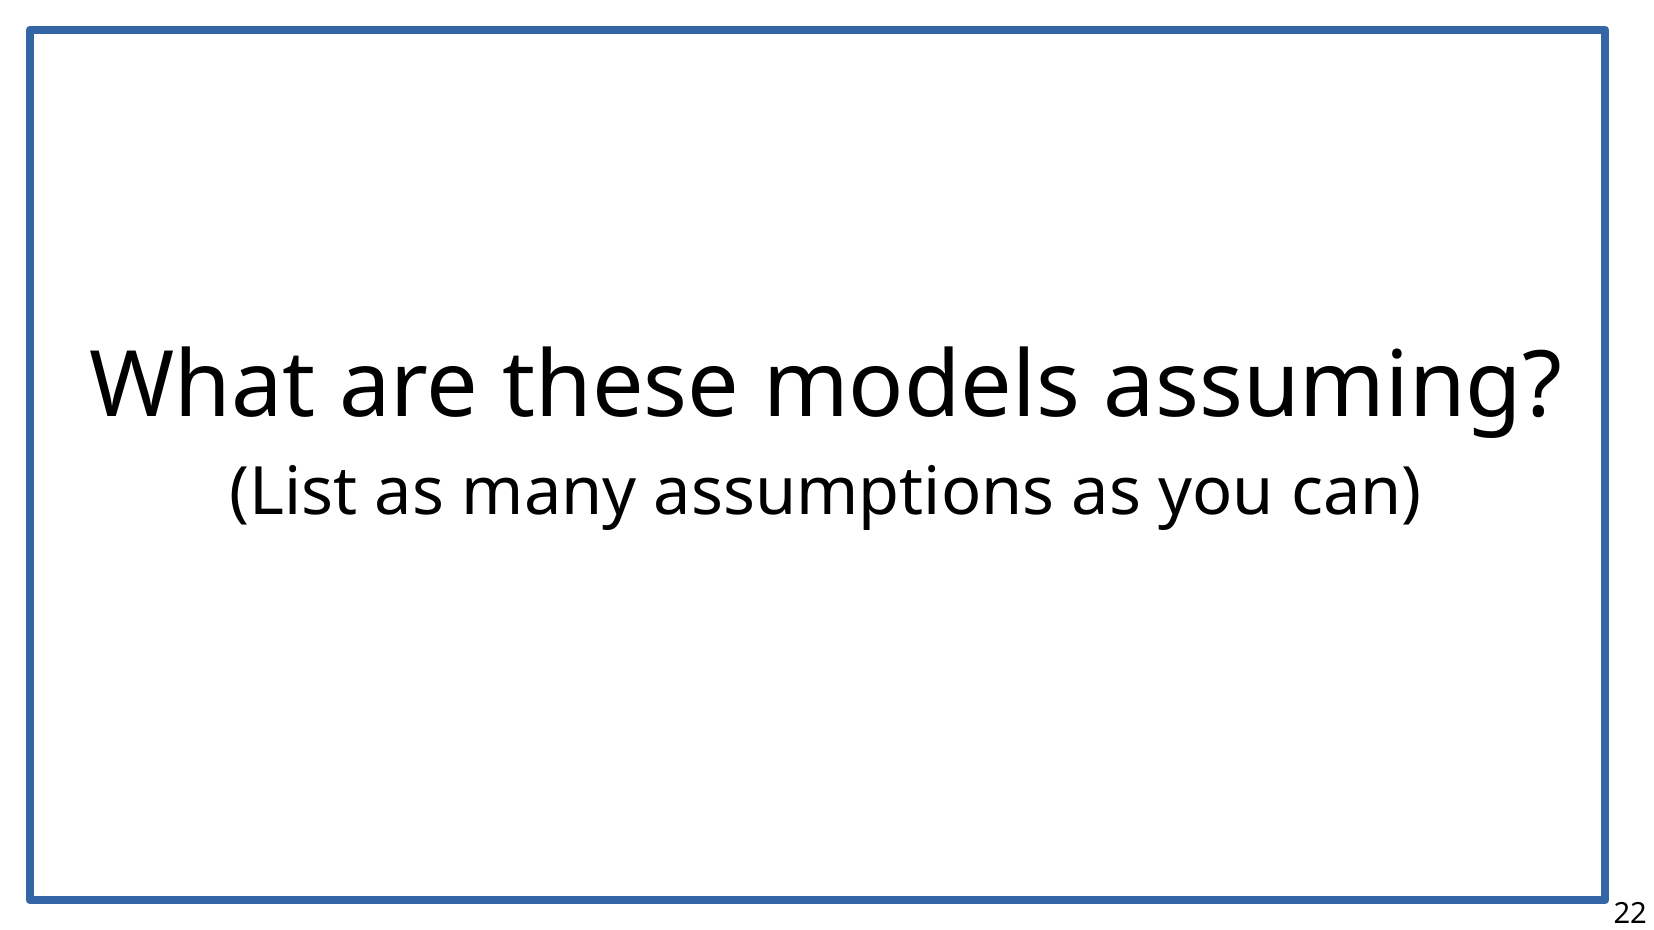

# What are these models assuming? (List as many assumptions as you can)
22